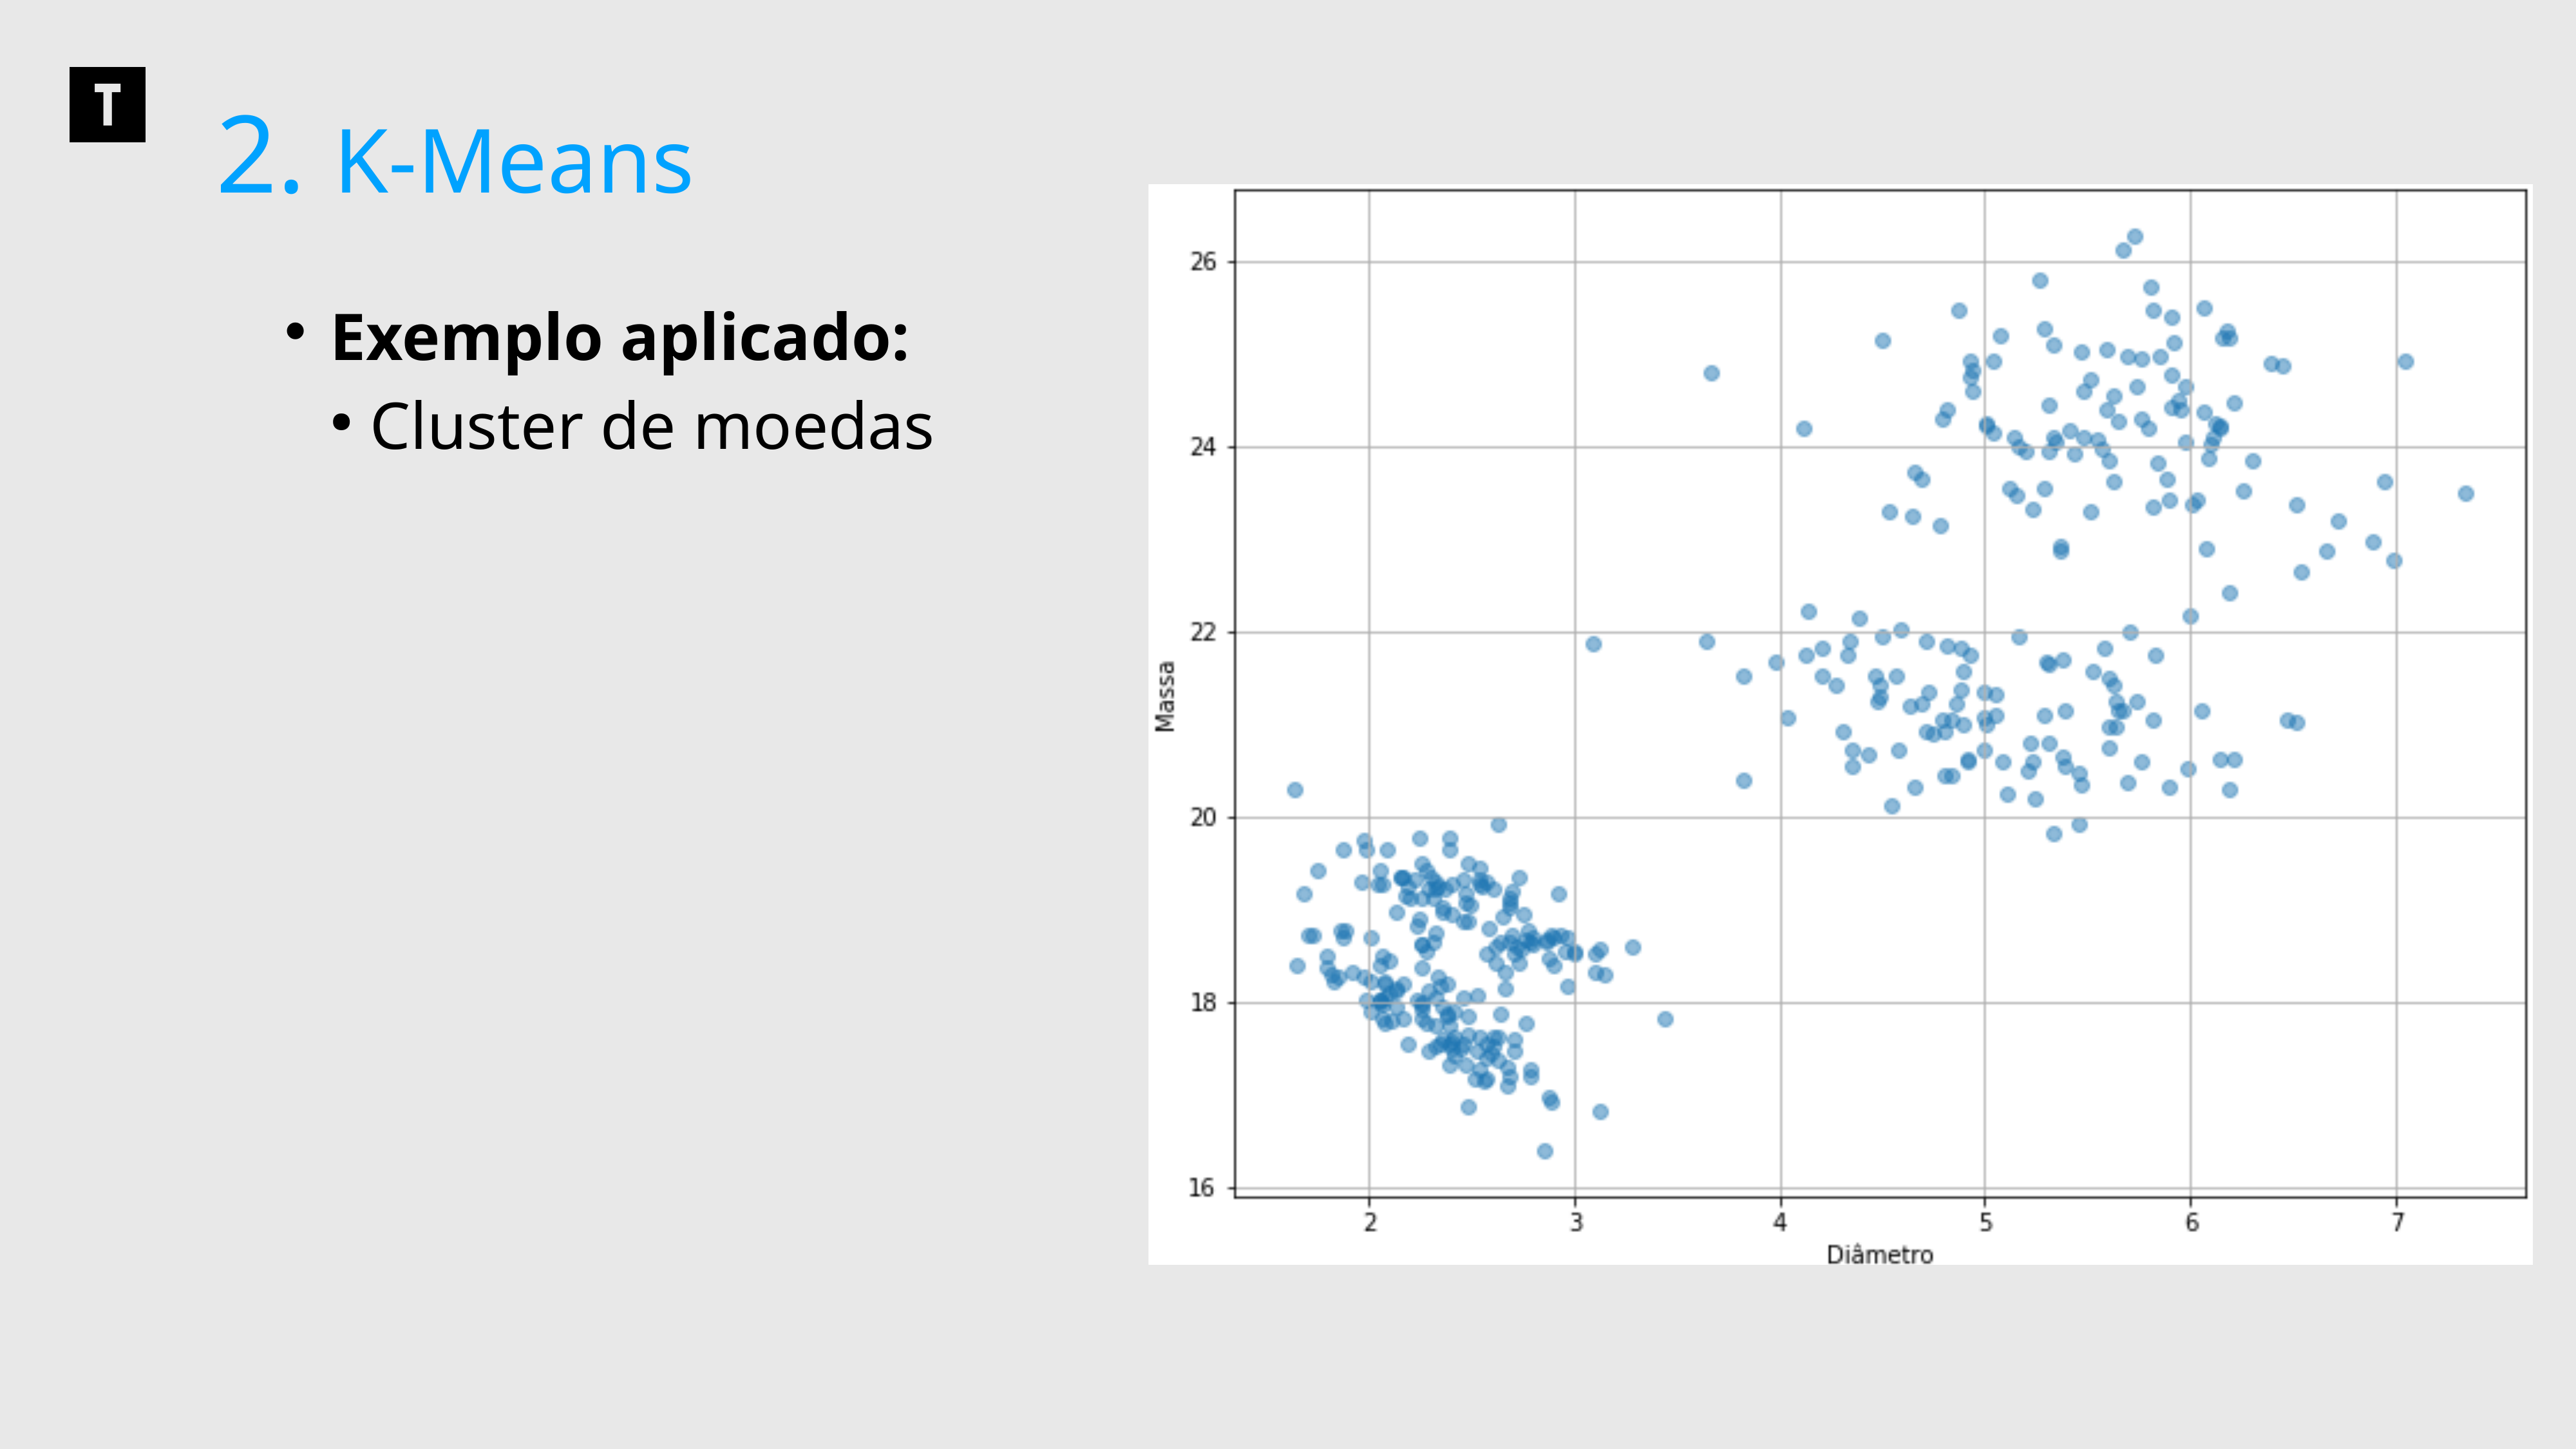

2. K-Means
 Exemplo aplicado:
 Cluster de moedas